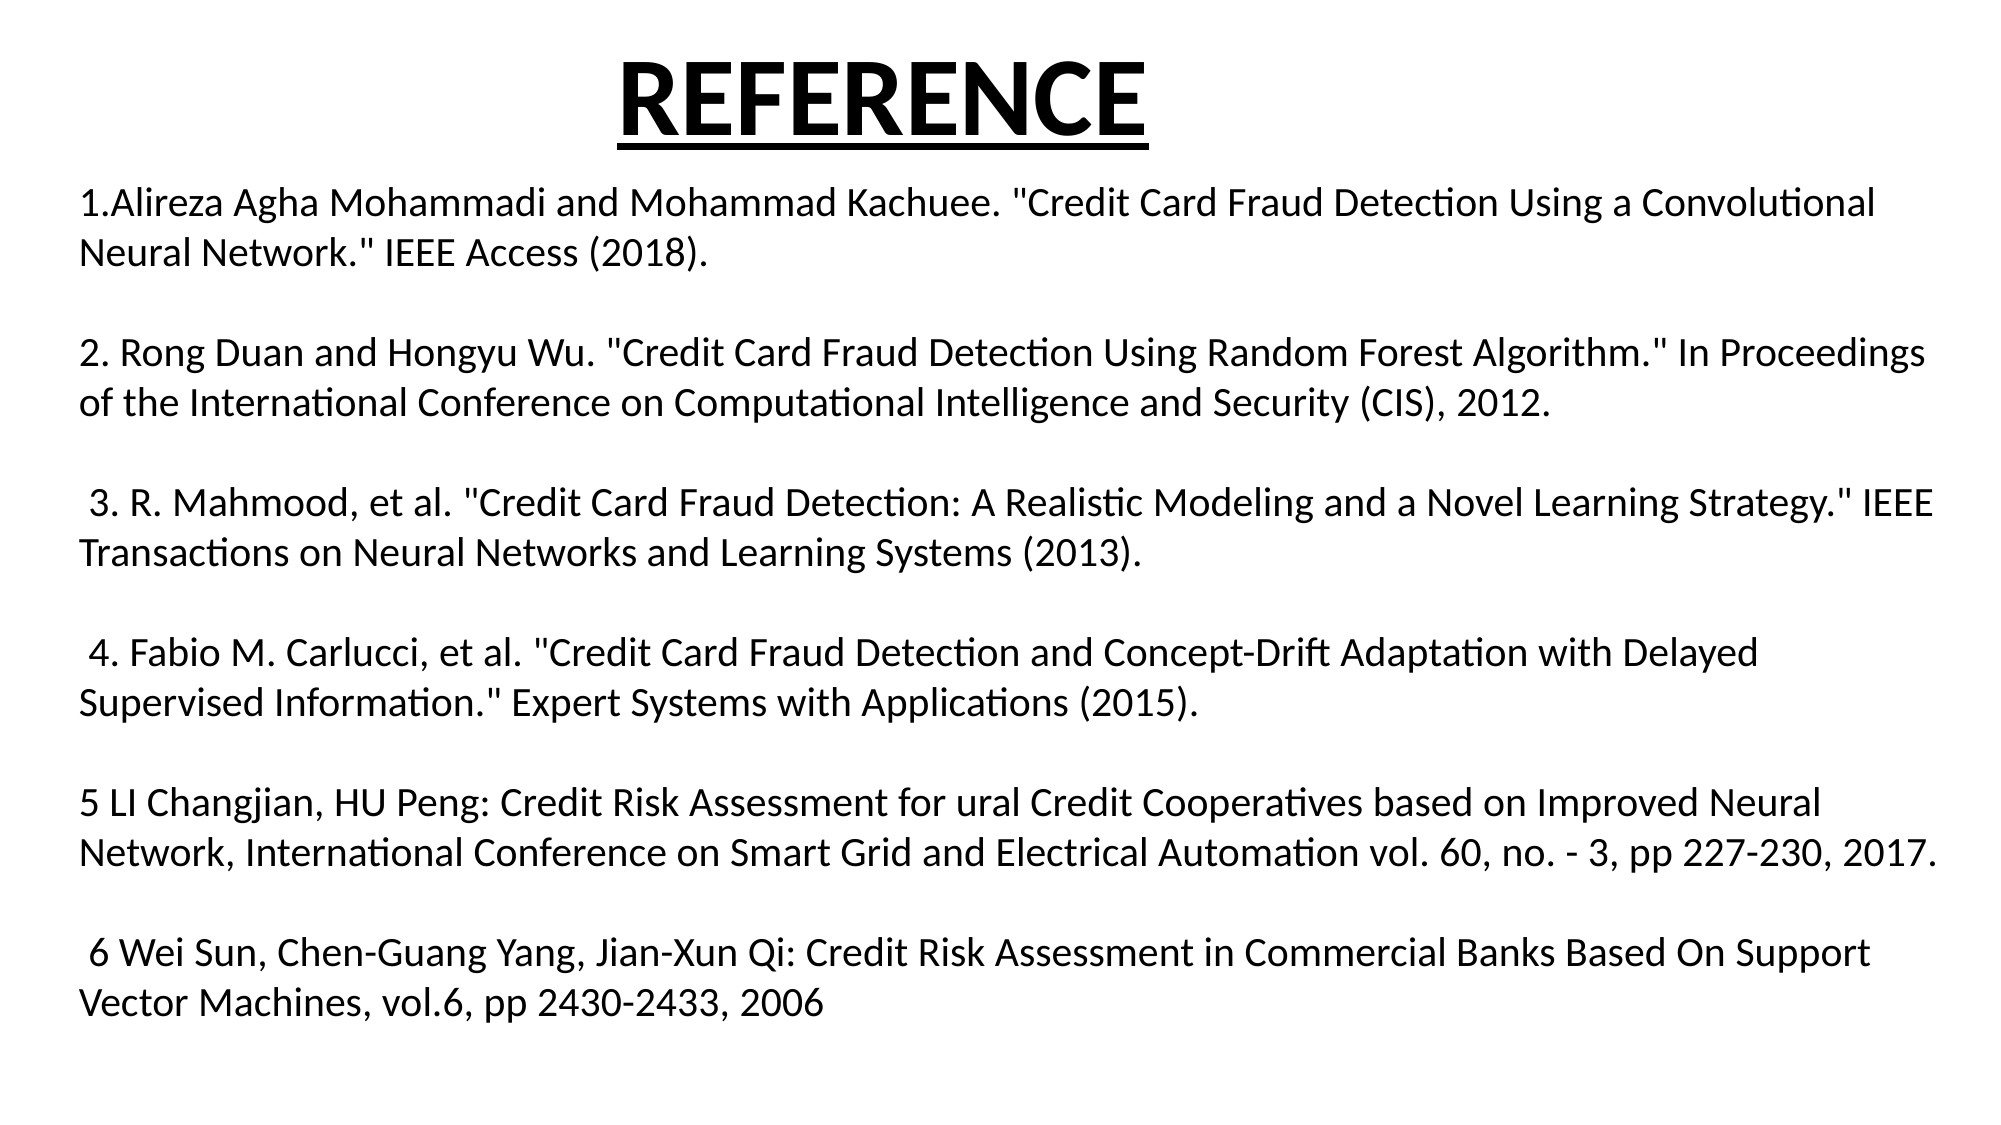

REFERENCE
1.Alireza Agha Mohammadi and Mohammad Kachuee. "Credit Card Fraud Detection Using a Convolutional Neural Network." IEEE Access (2018).
2. Rong Duan and Hongyu Wu. "Credit Card Fraud Detection Using Random Forest Algorithm." In Proceedings of the International Conference on Computational Intelligence and Security (CIS), 2012.
 3. R. Mahmood, et al. "Credit Card Fraud Detection: A Realistic Modeling and a Novel Learning Strategy." IEEE Transactions on Neural Networks and Learning Systems (2013).
 4. Fabio M. Carlucci, et al. "Credit Card Fraud Detection and Concept-Drift Adaptation with Delayed Supervised Information." Expert Systems with Applications (2015).
5 LI Changjian, HU Peng: Credit Risk Assessment for ural Credit Cooperatives based on Improved Neural Network, International Conference on Smart Grid and Electrical Automation vol. 60, no. - 3, pp 227-230, 2017.
 6 Wei Sun, Chen-Guang Yang, Jian-Xun Qi: Credit Risk Assessment in Commercial Banks Based On Support Vector Machines, vol.6, pp 2430-2433, 2006